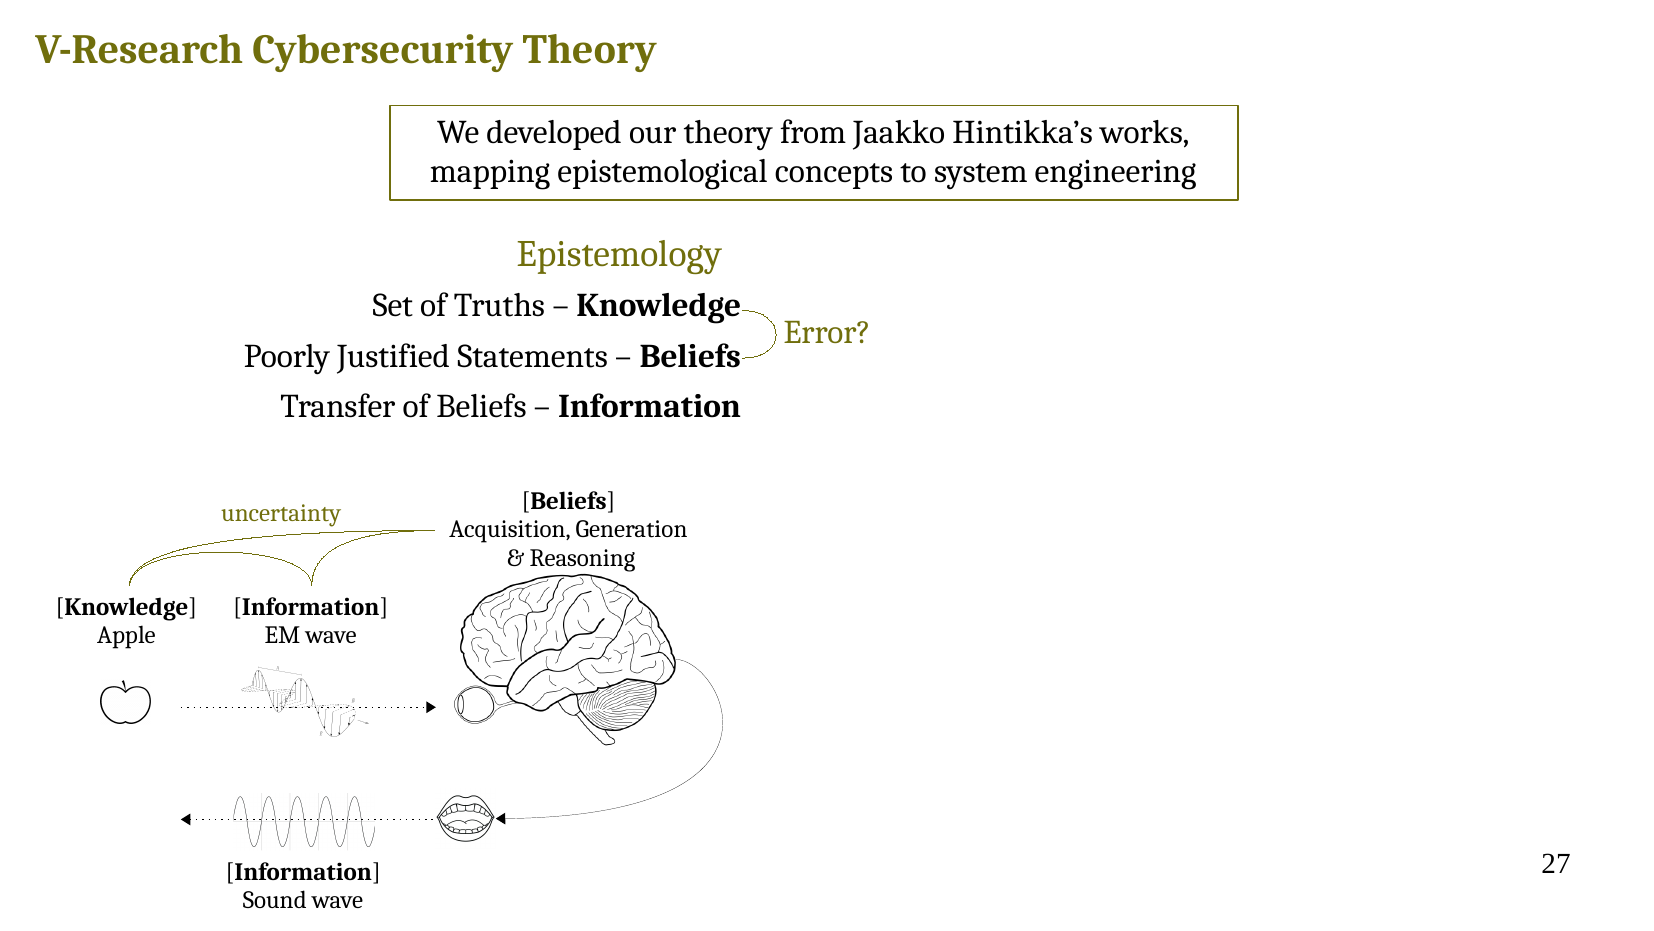

V-Research Cybersecurity Theory
We developed our theory from Jaakko Hintikka’s works,
mapping epistemological concepts to system engineering
Epistemology
Set of Truths – Knowledge
Poorly Justified Statements – Beliefs
Transfer of Beliefs – Information
Error?
[Beliefs]
Acquisition, Generation
 & Reasoning
uncertainty
[Knowledge]
Apple
[Information]
EM wave
27
[Information]
Sound wave